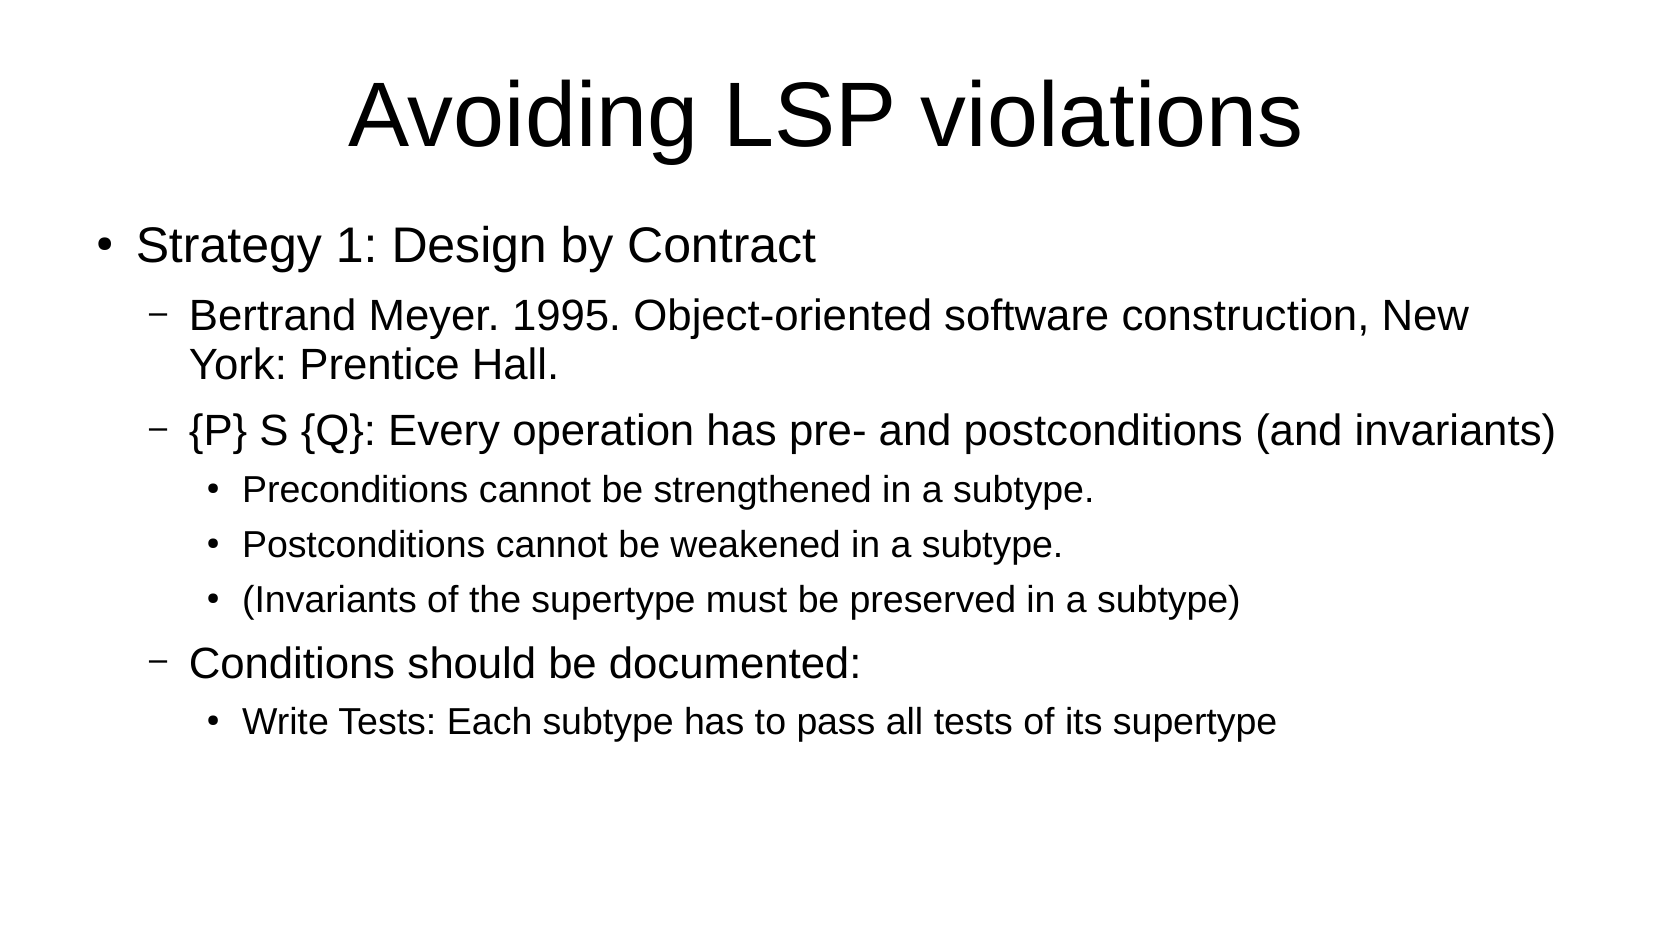

# Avoiding LSP violations
Strategy 1: Design by Contract
Bertrand Meyer. 1995. Object-oriented software construction, New York: Prentice Hall.
{P} S {Q}: Every operation has pre- and postconditions (and invariants)
Preconditions cannot be strengthened in a subtype.
Postconditions cannot be weakened in a subtype.
(Invariants of the supertype must be preserved in a subtype)
Conditions should be documented:
Write Tests: Each subtype has to pass all tests of its supertype